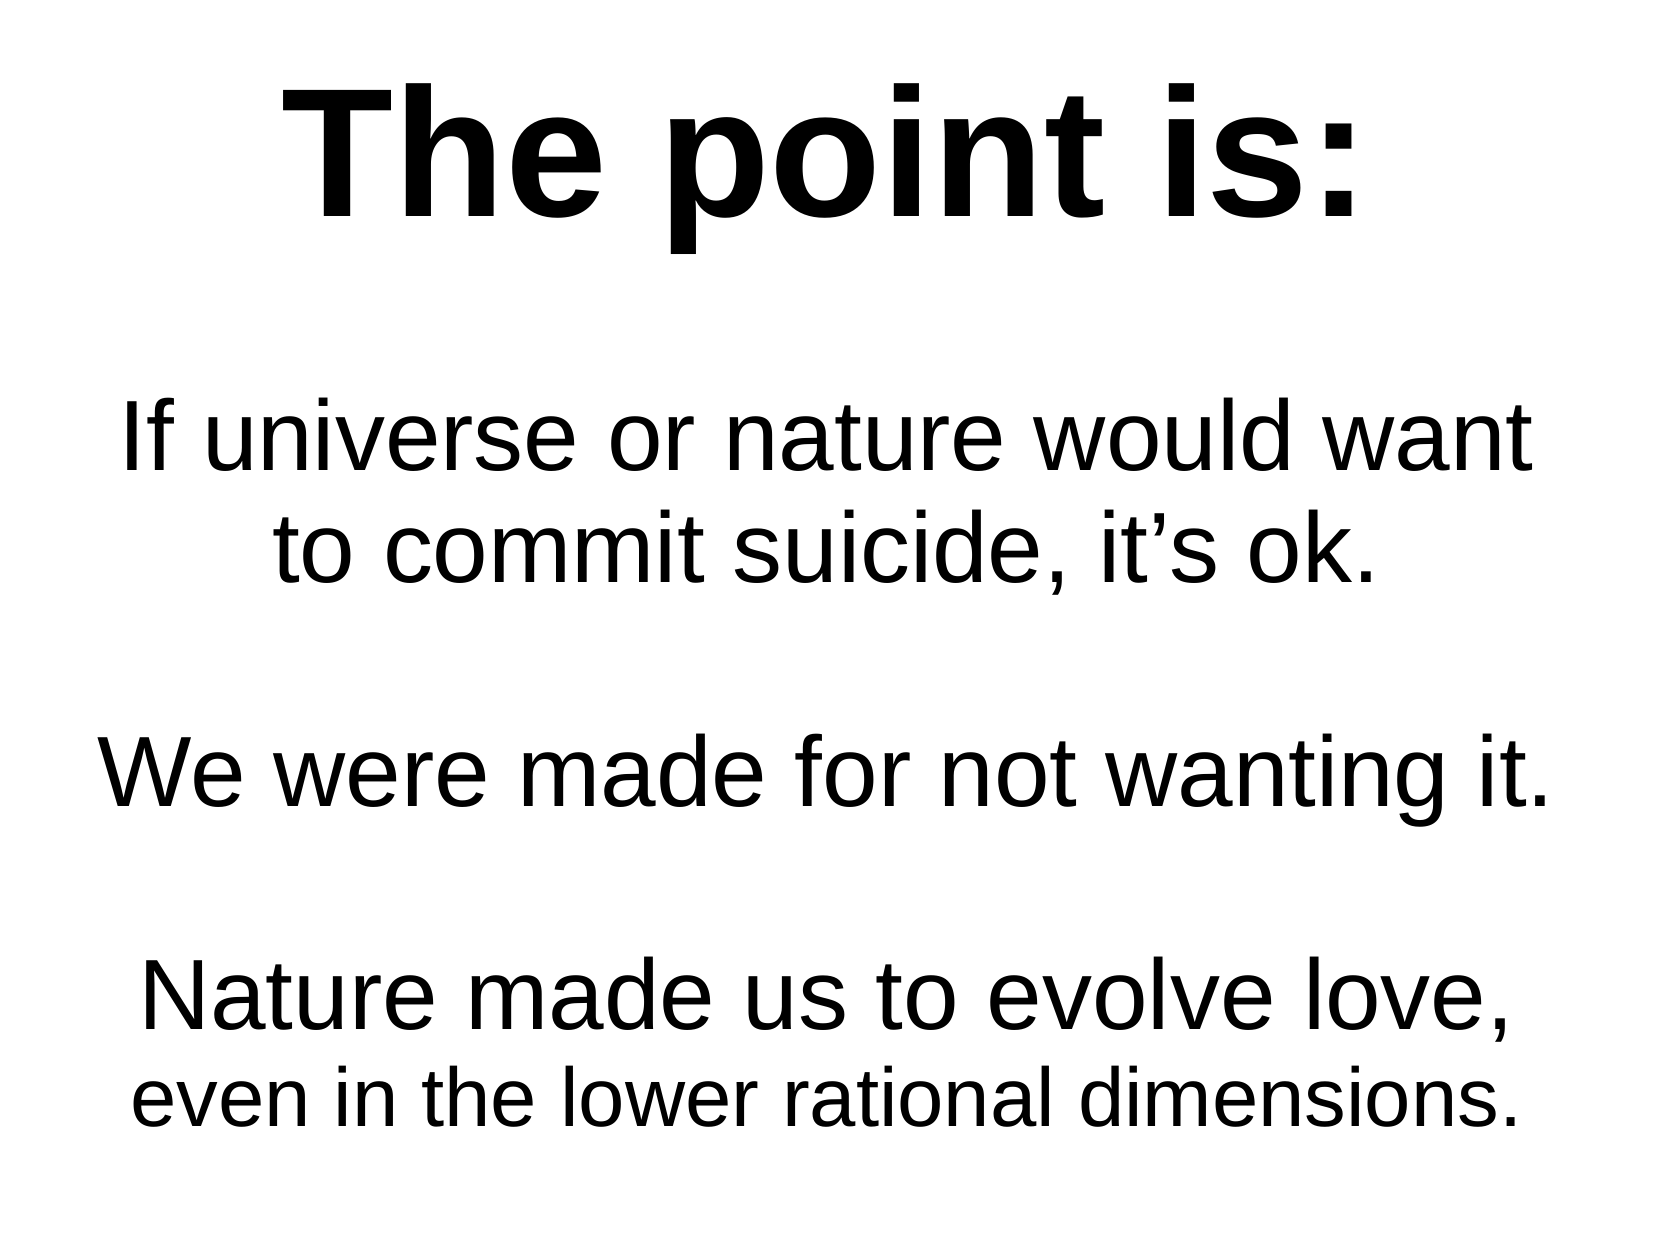

If universe or nature would want to commit suicide, it’s ok.
We were made for not wanting it.
Nature made us to evolve love,
even in the lower rational dimensions.
# The point is: